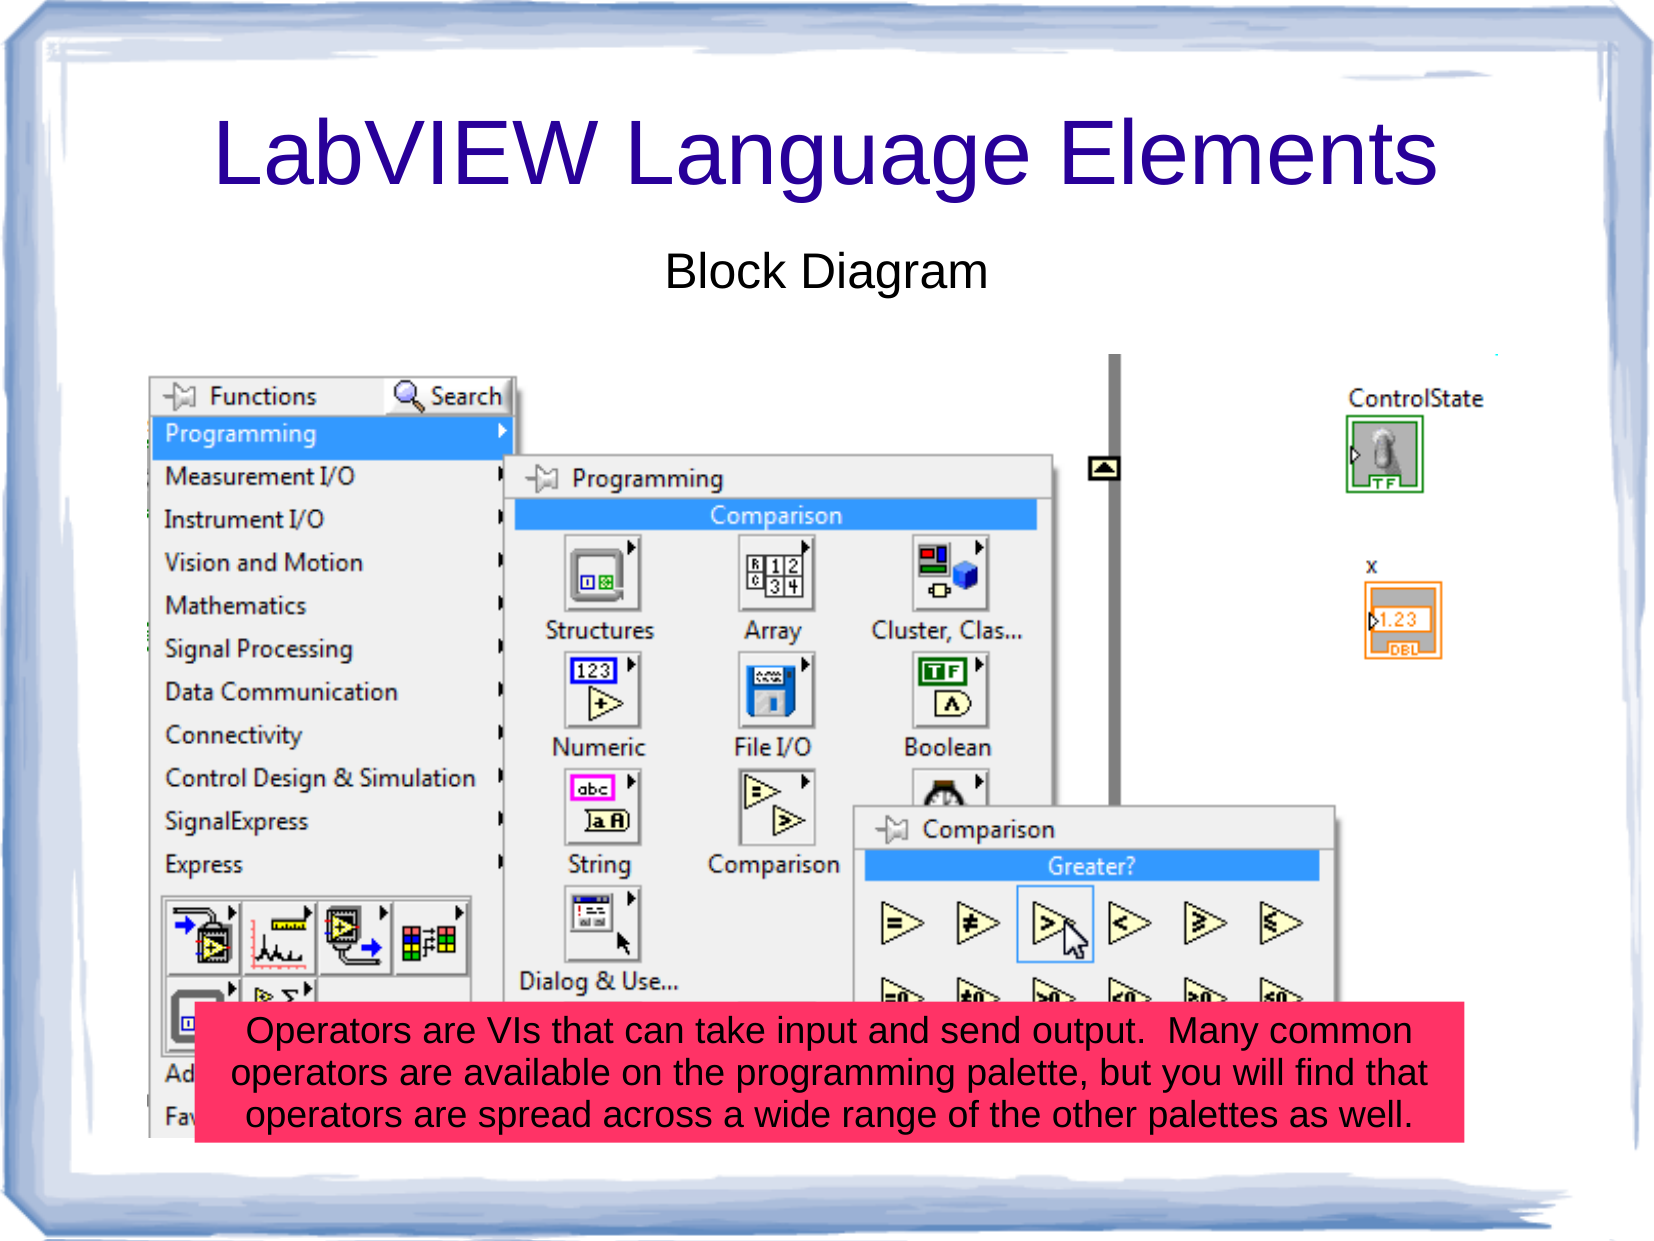

# LabVIEW Language Elements
Block Diagram
Operators are VIs that can take input and send output. Many common operators are available on the programming palette, but you will find that operators are spread across a wide range of the other palettes as well.